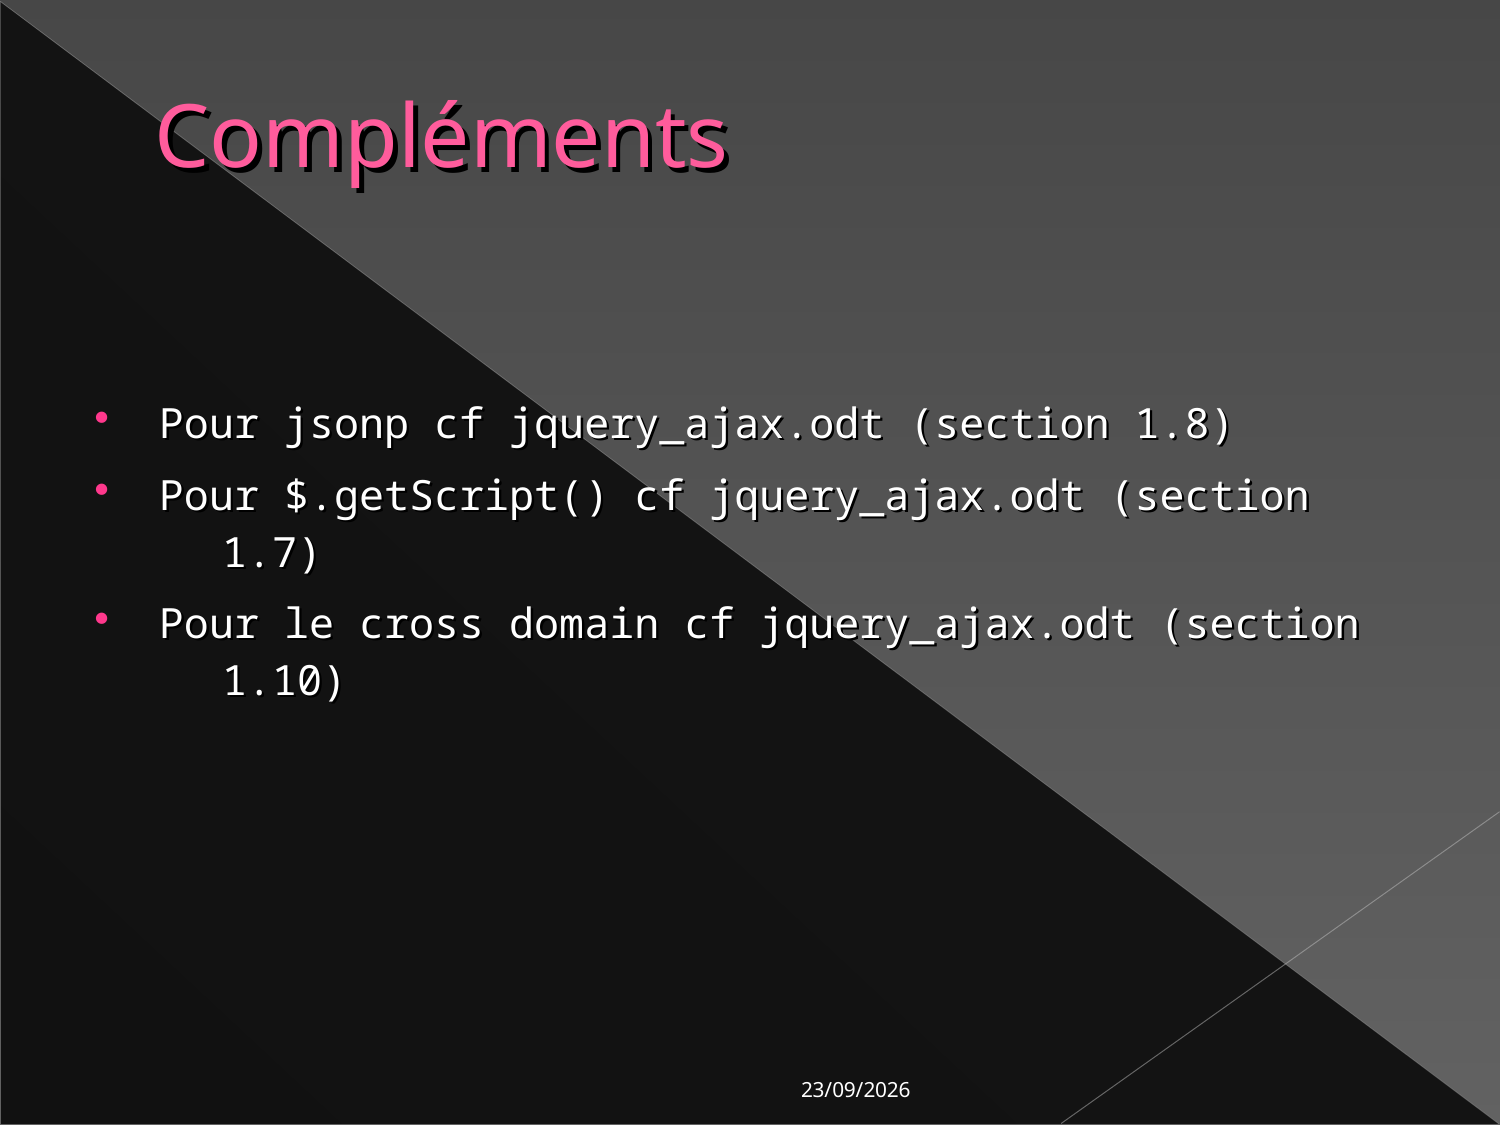

# Compléments
Pour jsonp cf jquery_ajax.odt (section 1.8)
Pour $.getScript() cf jquery_ajax.odt (section 1.7)
Pour le cross domain cf jquery_ajax.odt (section 1.10)